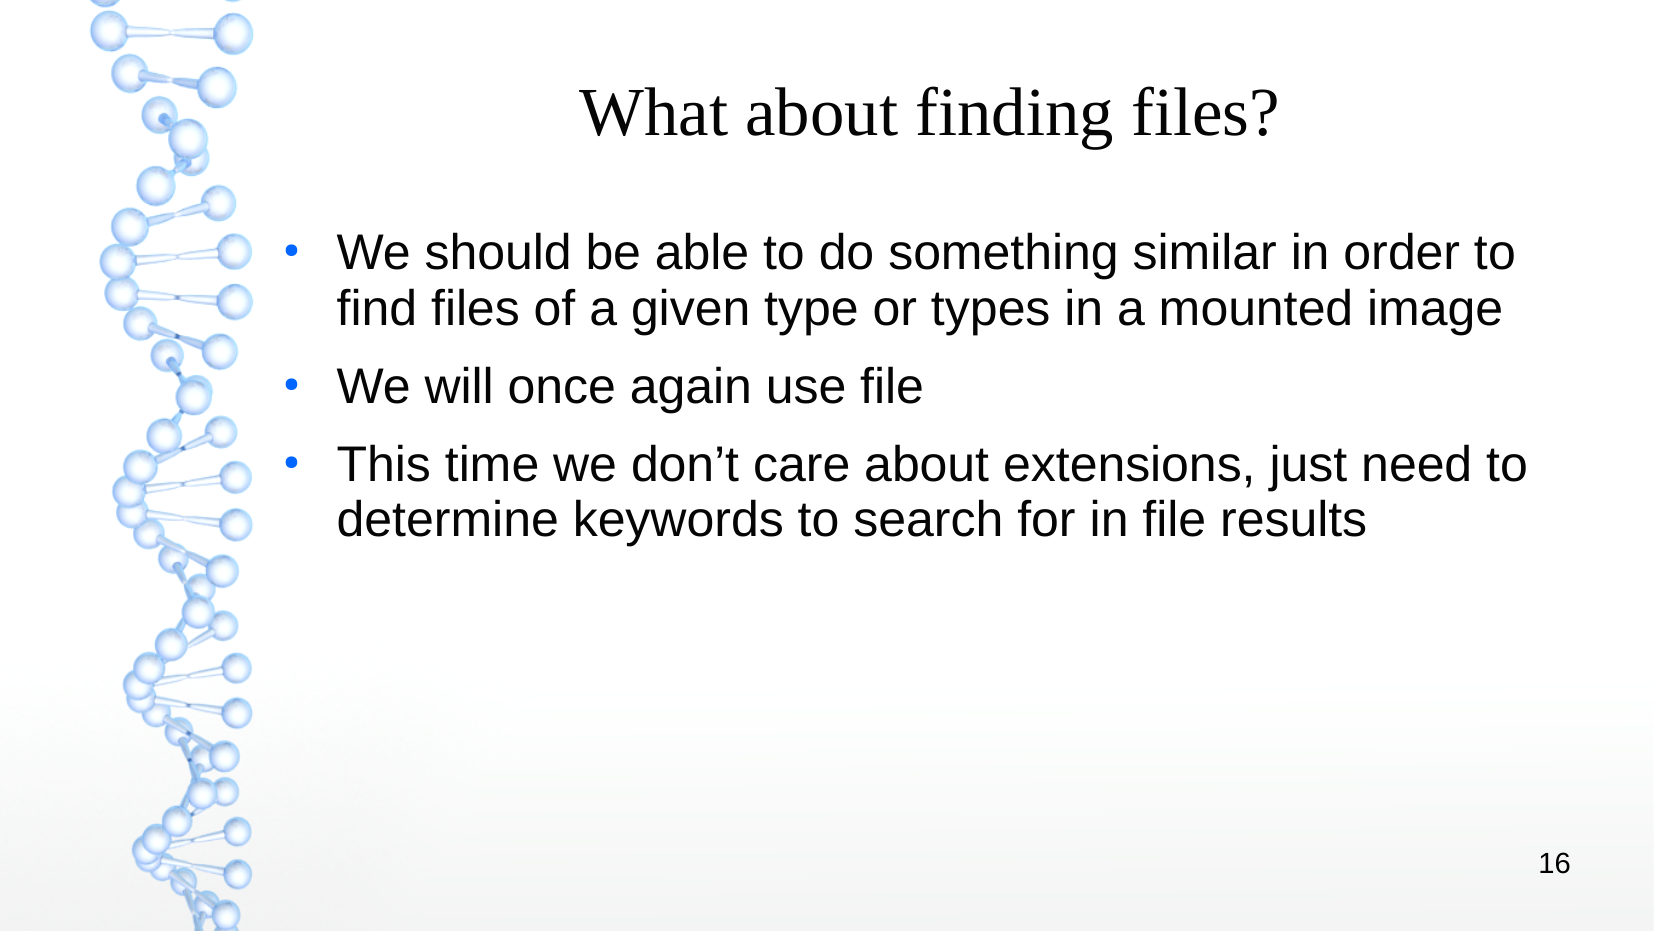

# What about finding files?
We should be able to do something similar in order to find files of a given type or types in a mounted image
We will once again use file
This time we don’t care about extensions, just need to determine keywords to search for in file results
16